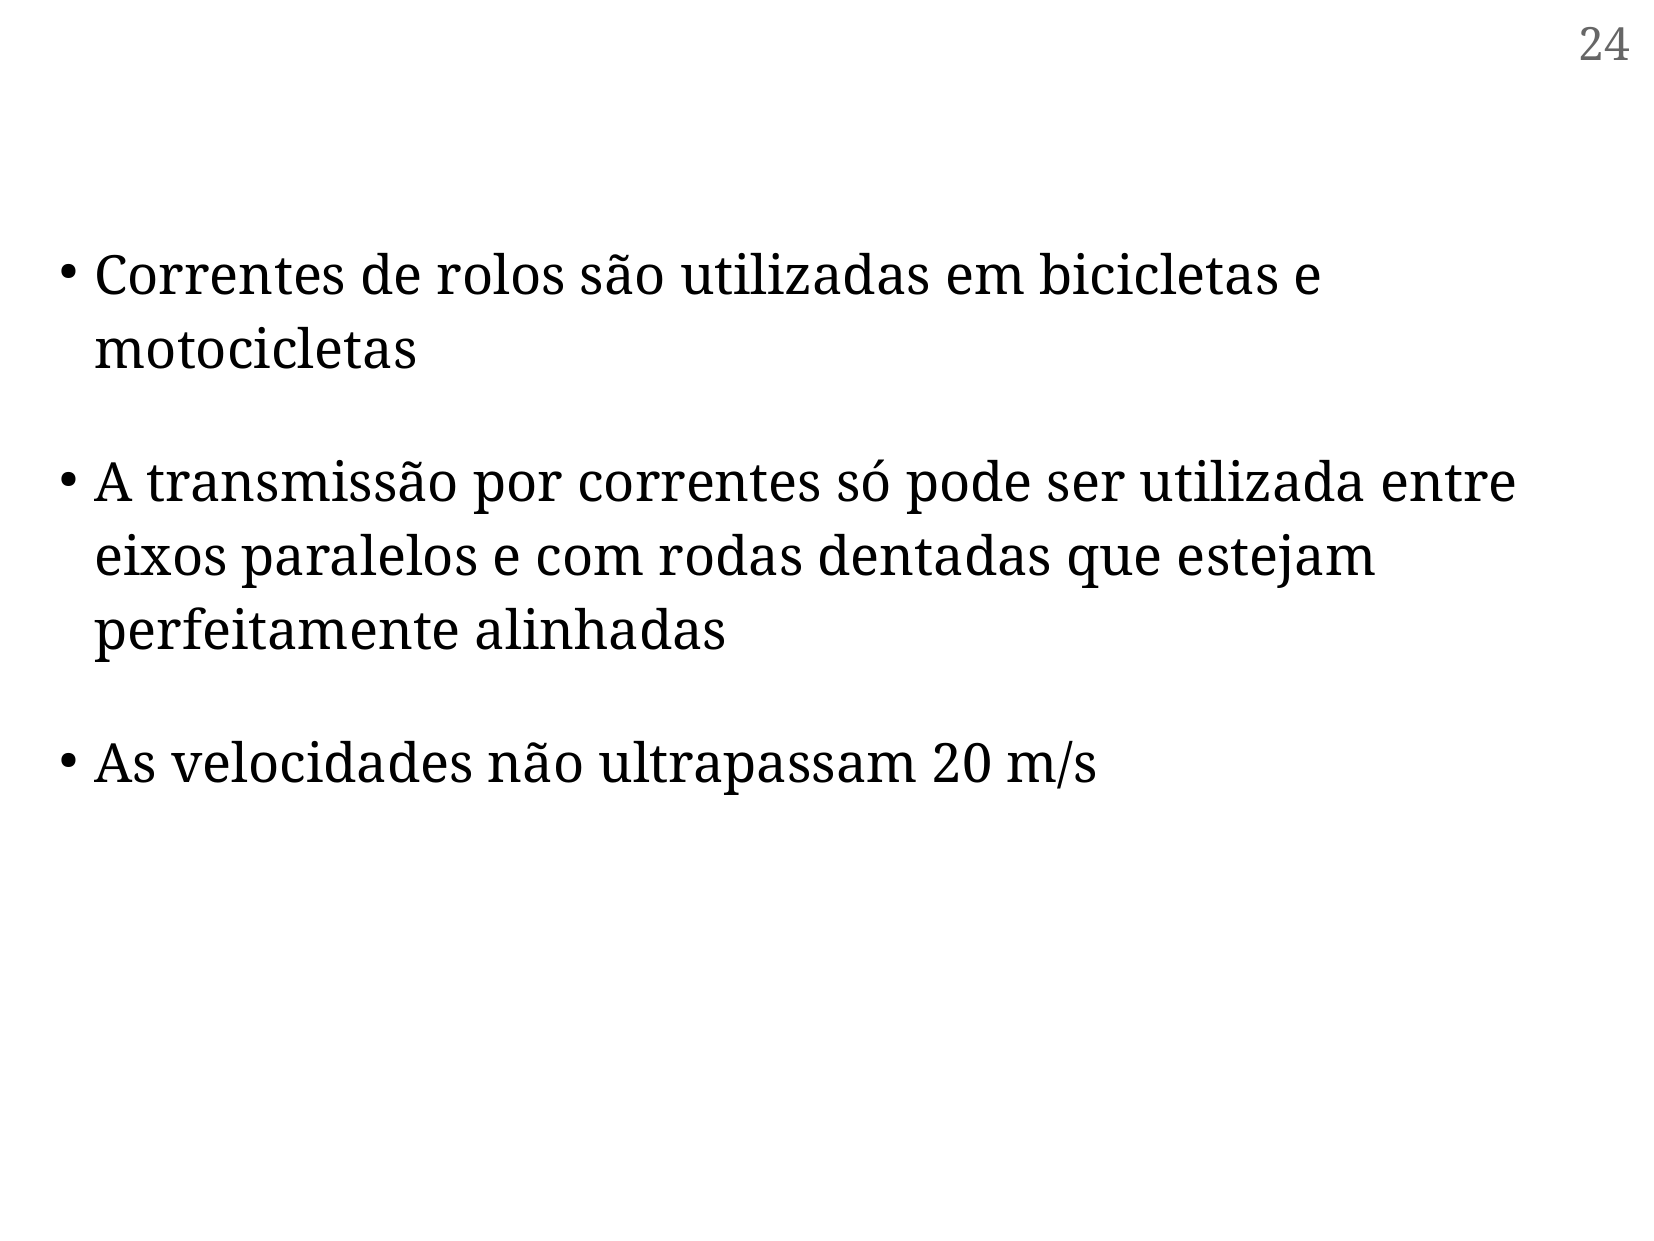

24
#
Correntes de rolos são utilizadas em bicicletas e motocicletas
A transmissão por correntes só pode ser utilizada entre eixos paralelos e com rodas dentadas que estejam perfeitamente alinhadas
As velocidades não ultrapassam 20 m/s